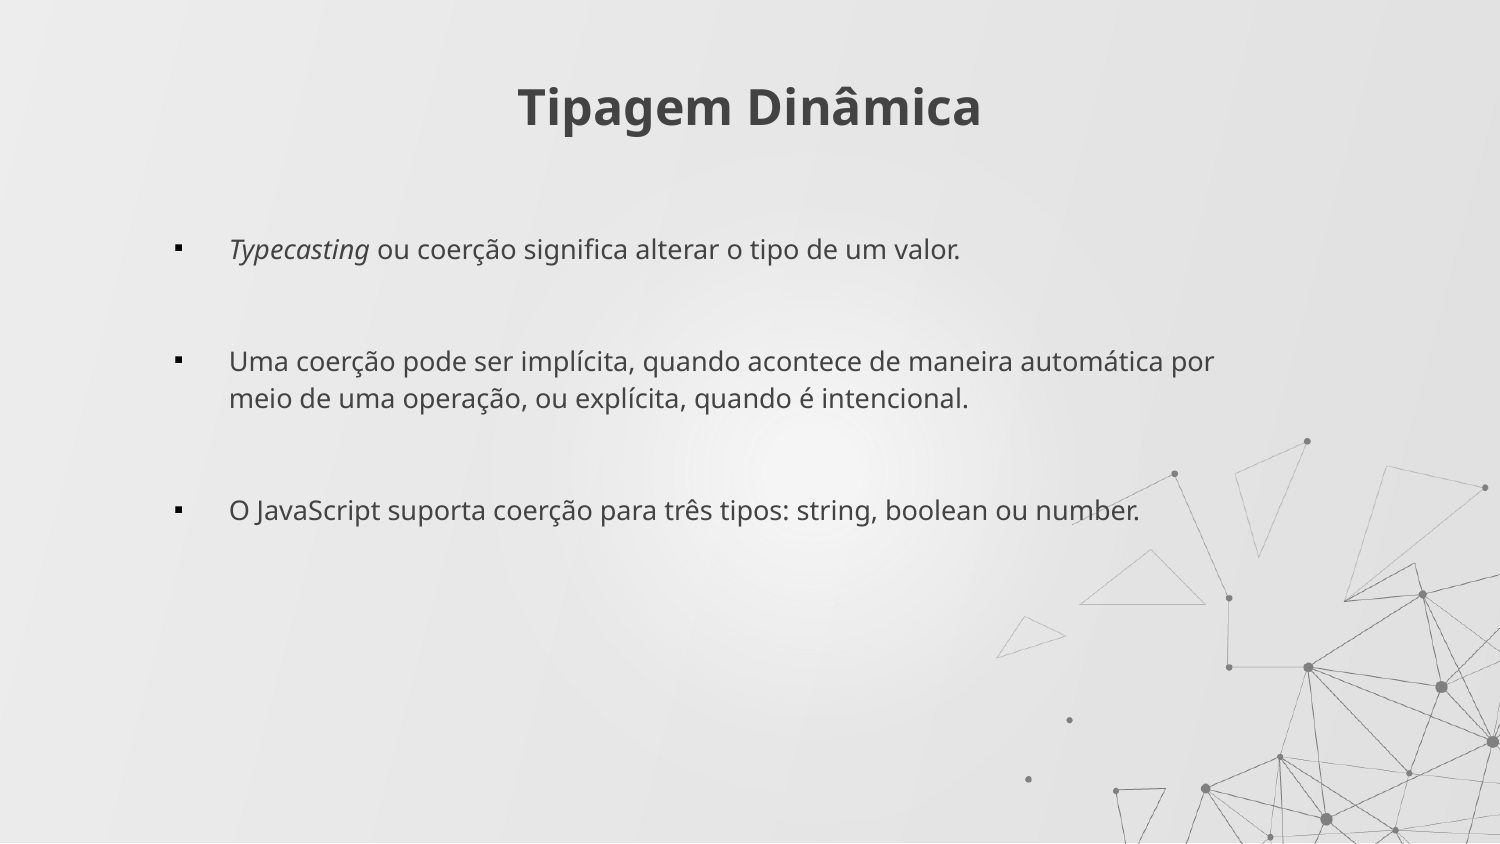

Tipagem Dinâmica
# Typecasting ou coerção significa alterar o tipo de um valor.
Uma coerção pode ser implícita, quando acontece de maneira automática por meio de uma operação, ou explícita, quando é intencional.
O JavaScript suporta coerção para três tipos: string, boolean ou number.